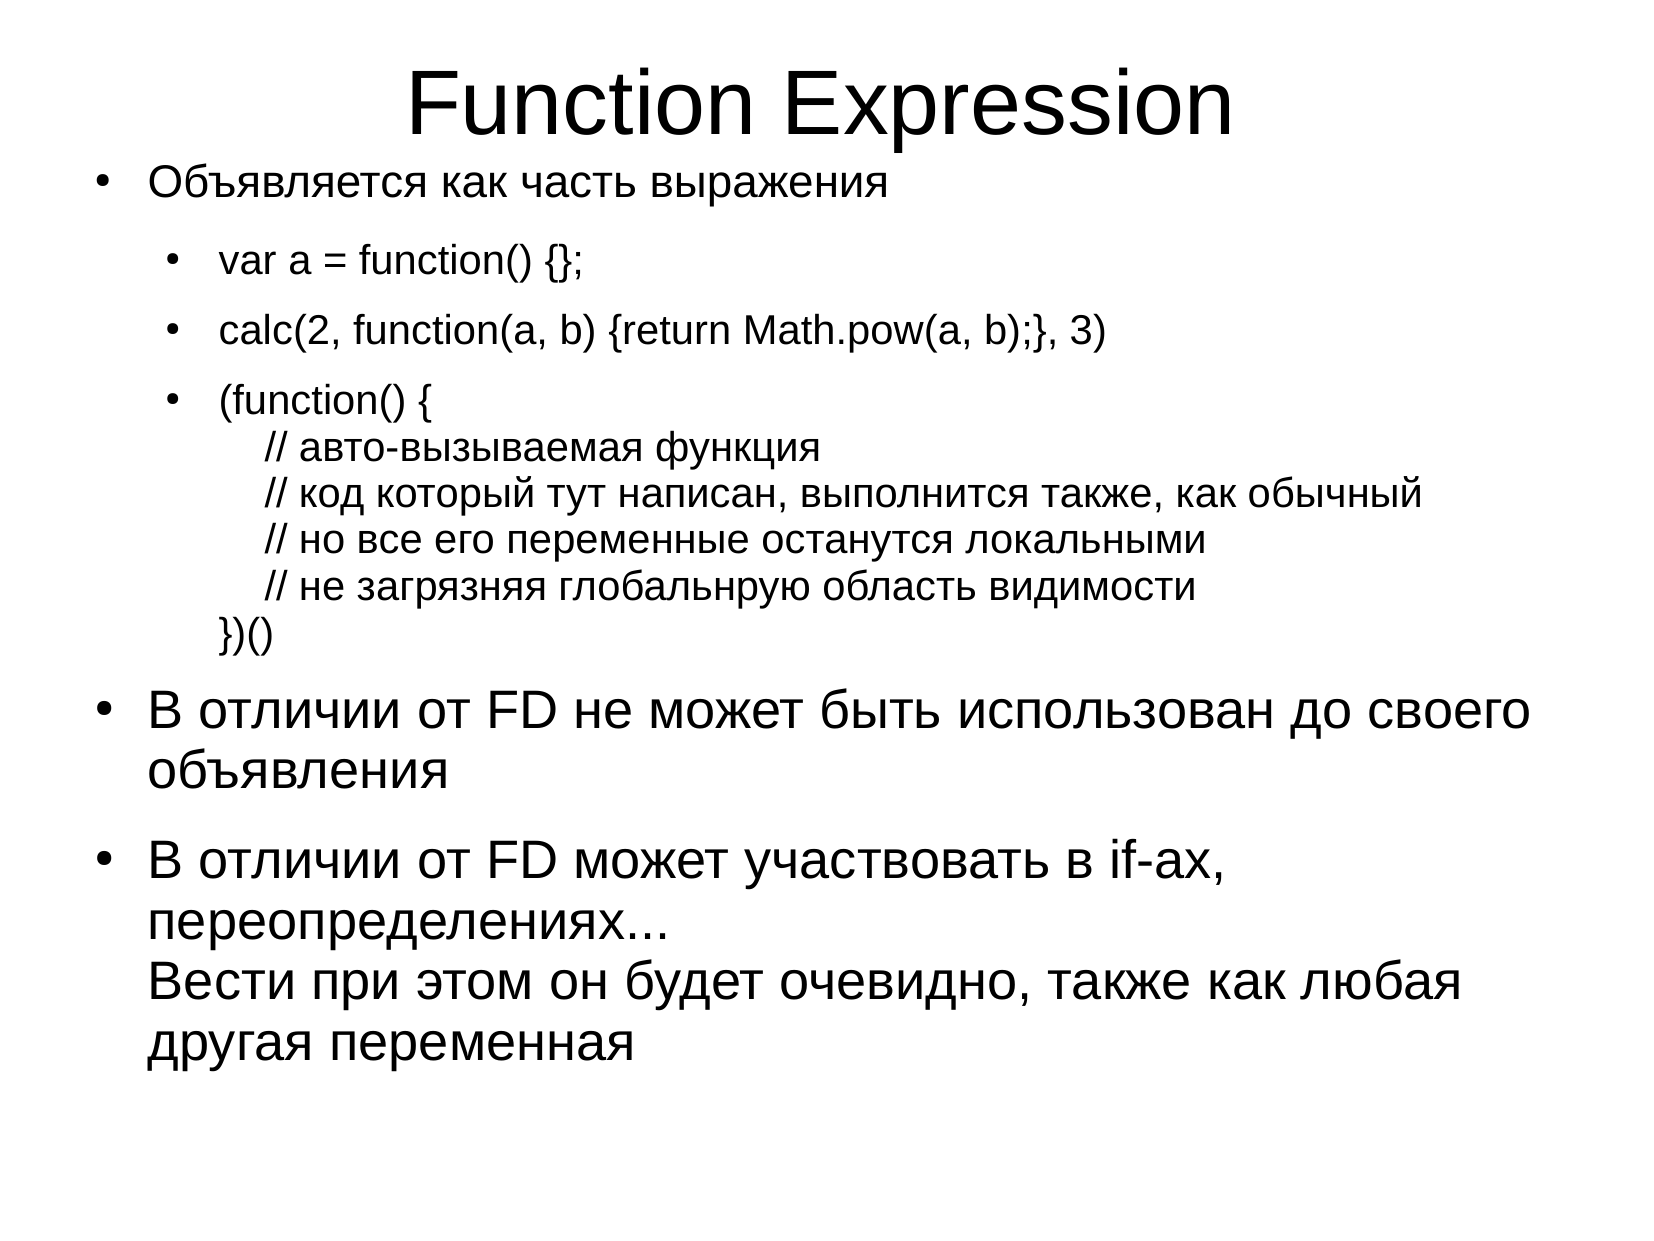

# Function Expression
Объявляется как часть выражения
var a = function() {};
calc(2, function(a, b) {return Math.pow(a, b);}, 3)
(function() {
 // авто-вызываемая функция
 // код который тут написан, выполнится также, как обычный
 // но все его переменные останутся локальными
 // не загрязняя глобальнрую область видимости
})()
В отличии от FD не может быть использован до своего объявления
В отличии от FD может участвовать в if-ах, переопределениях...
Вести при этом он будет очевидно, также как любая другая переменная